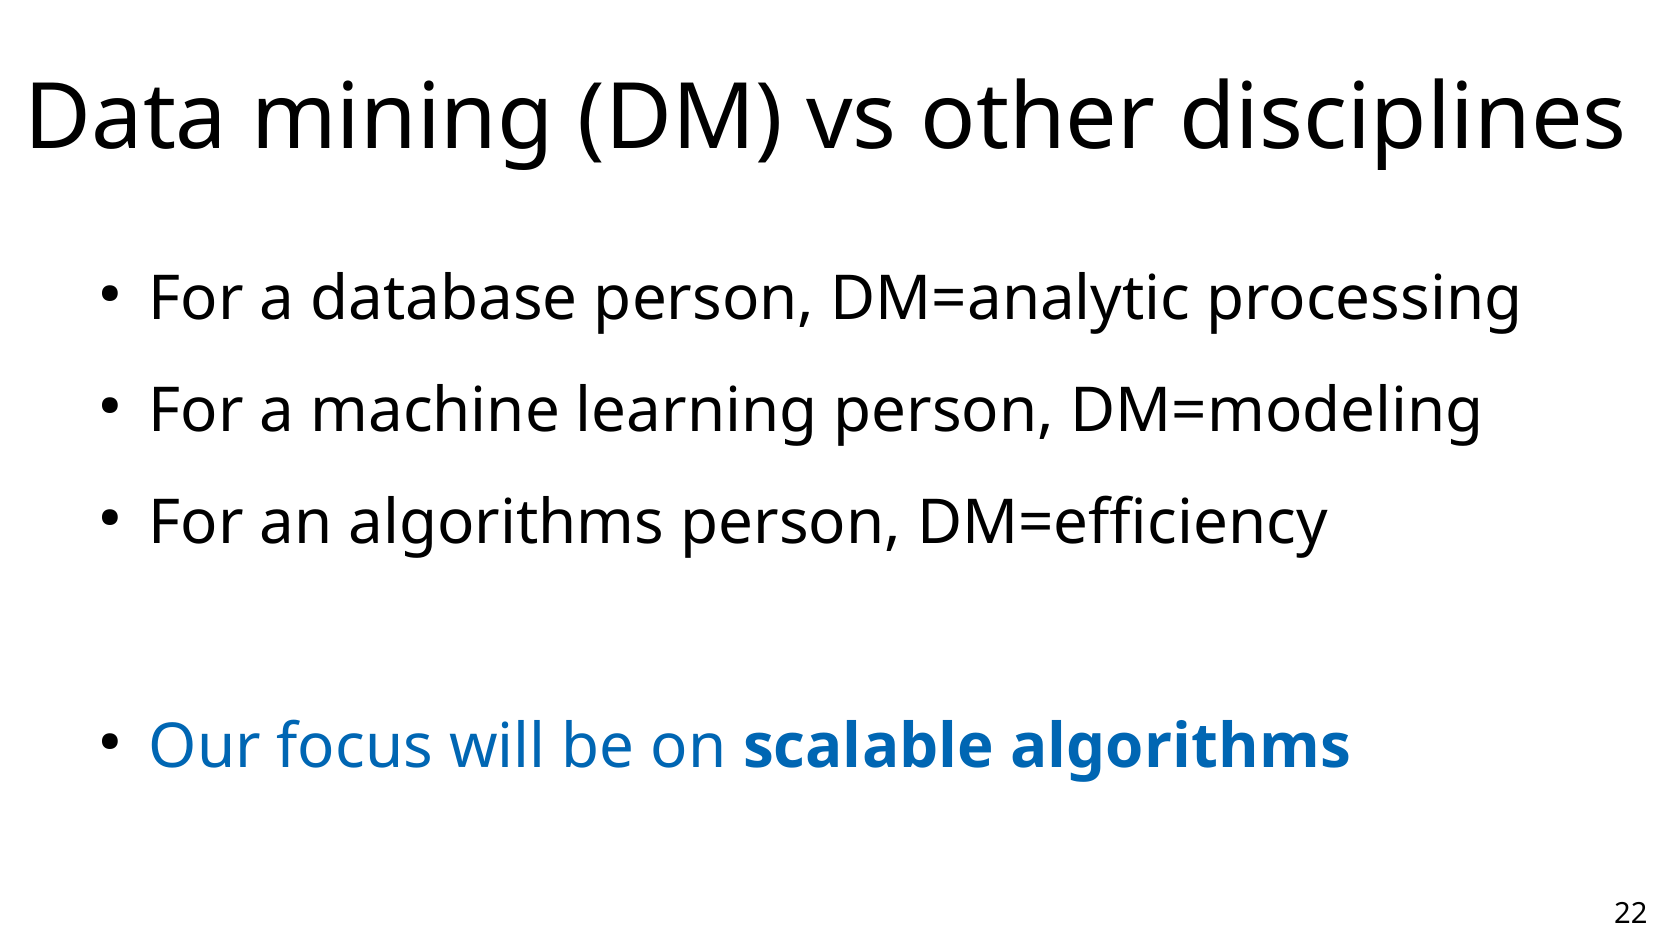

# Data mining (DM) vs other disciplines
For a database person, DM=analytic processing
For a machine learning person, DM=modeling
For an algorithms person, DM=efficiency
Our focus will be on scalable algorithms
22